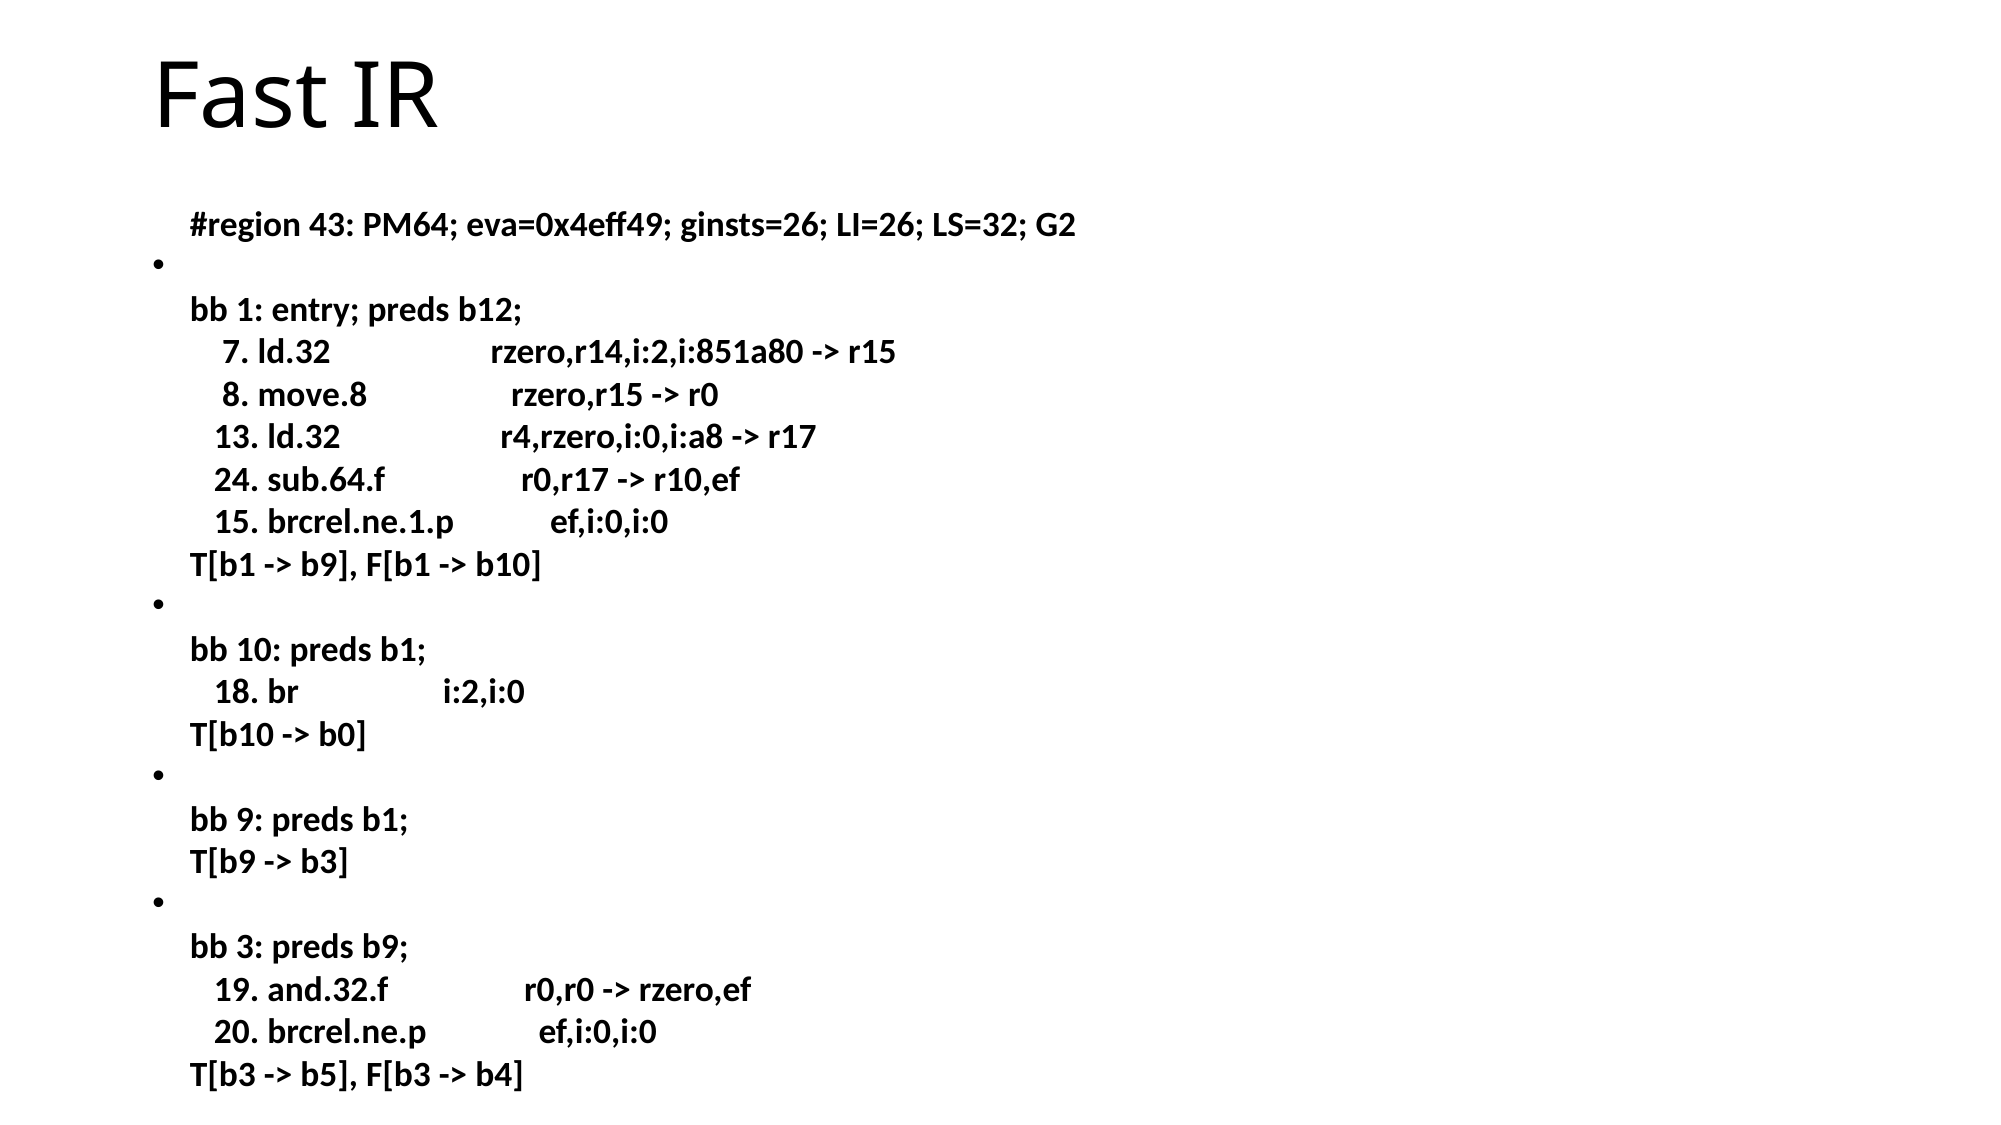

# Fast IR
#region 43: PM64; eva=0x4eff49; ginsts=26; LI=26; LS=32; G2
bb 1: entry; preds b12;
 7. ld.32 rzero,r14,i:2,i:851a80 -> r15
 8. move.8 rzero,r15 -> r0
 13. ld.32 r4,rzero,i:0,i:a8 -> r17
 24. sub.64.f r0,r17 -> r10,ef
 15. brcrel.ne.1.p ef,i:0,i:0
T[b1 -> b9], F[b1 -> b10]
bb 10: preds b1;
 18. br i:2,i:0
T[b10 -> b0]
bb 9: preds b1;
T[b9 -> b3]
bb 3: preds b9;
 19. and.32.f r0,r0 -> rzero,ef
 20. brcrel.ne.p ef,i:0,i:0
T[b3 -> b5], F[b3 -> b4]